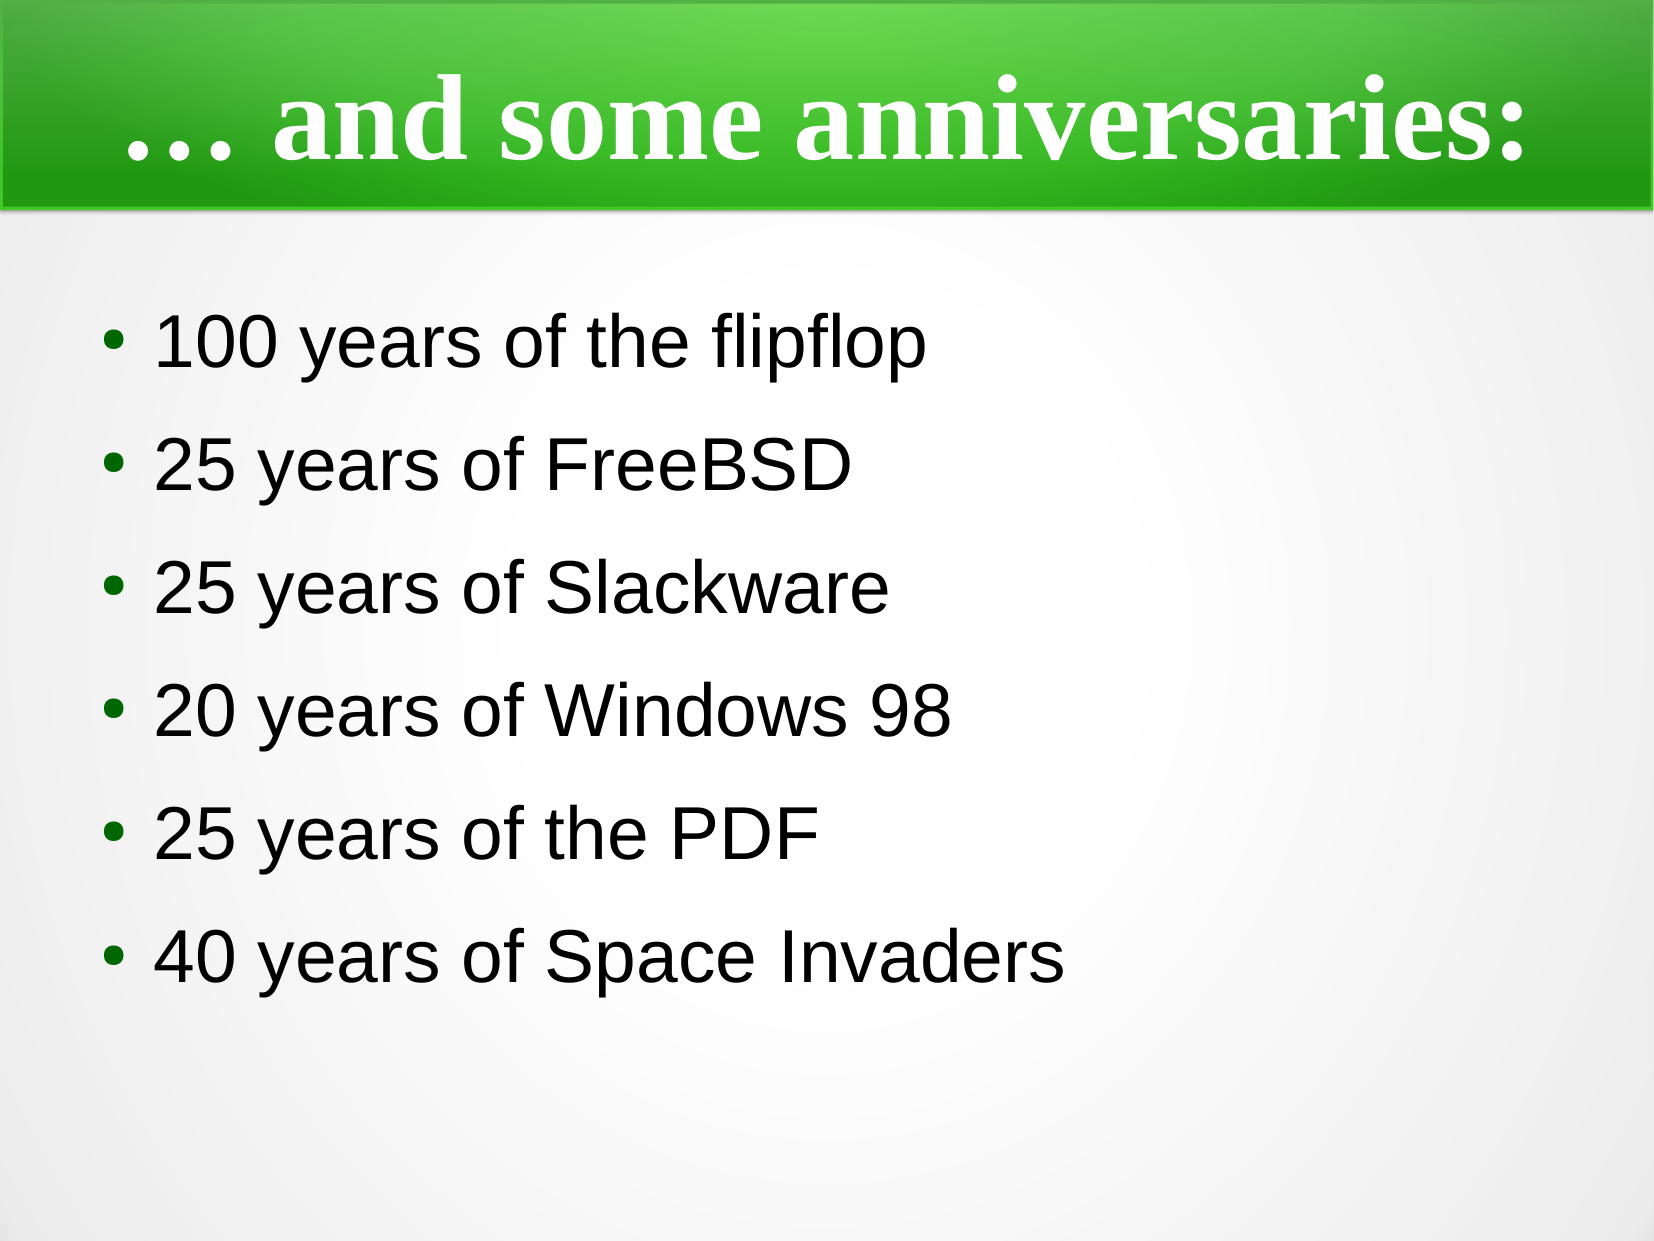

# … and some anniversaries:
100 years of the flipflop
25 years of FreeBSD
25 years of Slackware
20 years of Windows 98
25 years of the PDF
40 years of Space Invaders